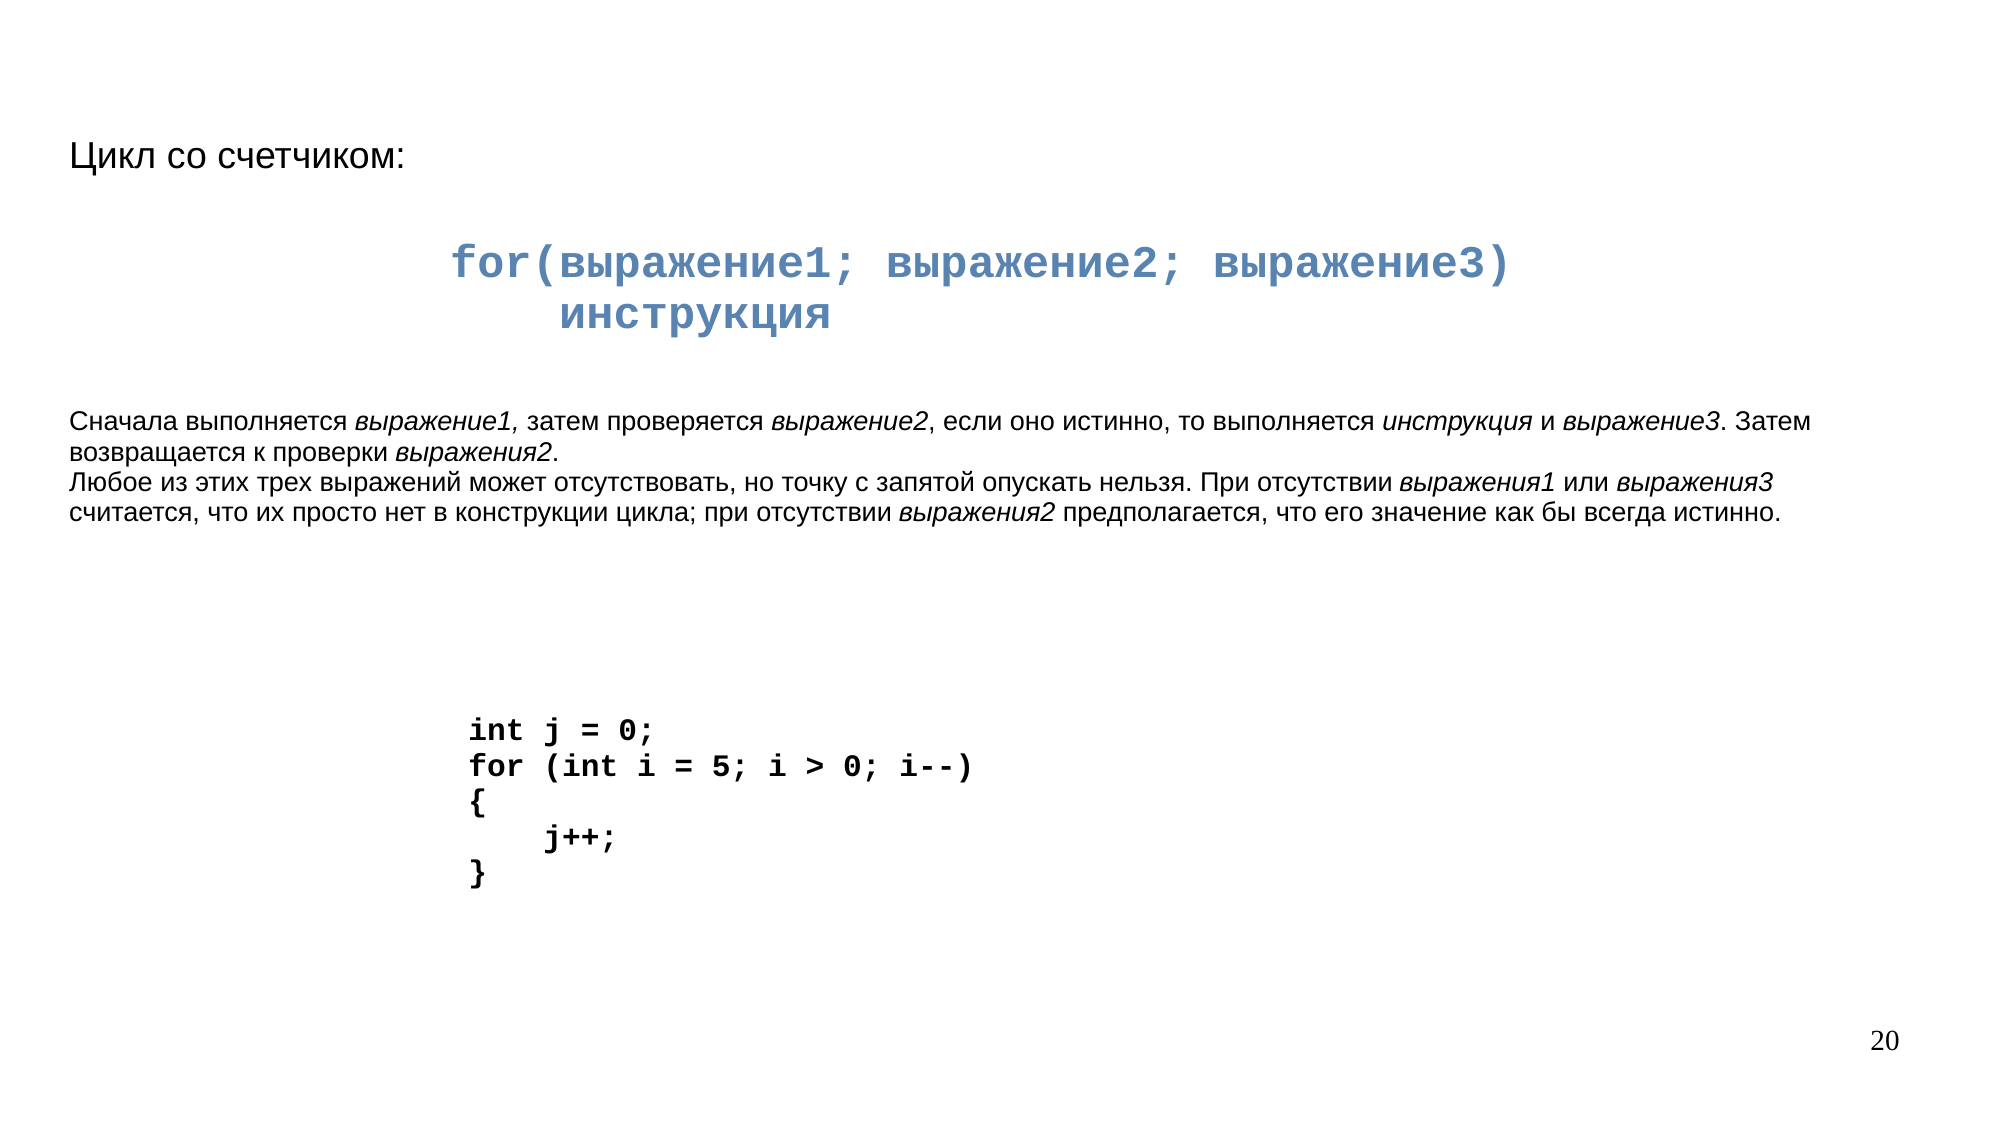

Цикл со счетчиком:
for(выражение1; выражение2; выражение3)
 инструкция
Сначала выполняется выражение1, затем проверяется выражение2, если оно истинно, то выполняется инструкция и выражение3. Затем возвращается к проверки выражения2.
Любое из этих трех выражений может отсутствовать, но точку с запятой опускать нельзя. При отсутствии выражения1 или выражения3 считается, что их просто нет в конструкции цикла; при отсутствии выражения2 предполагается, что его значение как бы всегда истинно.
int j = 0;
for (int i = 5; i > 0; i--)
{
	j++;
}
20